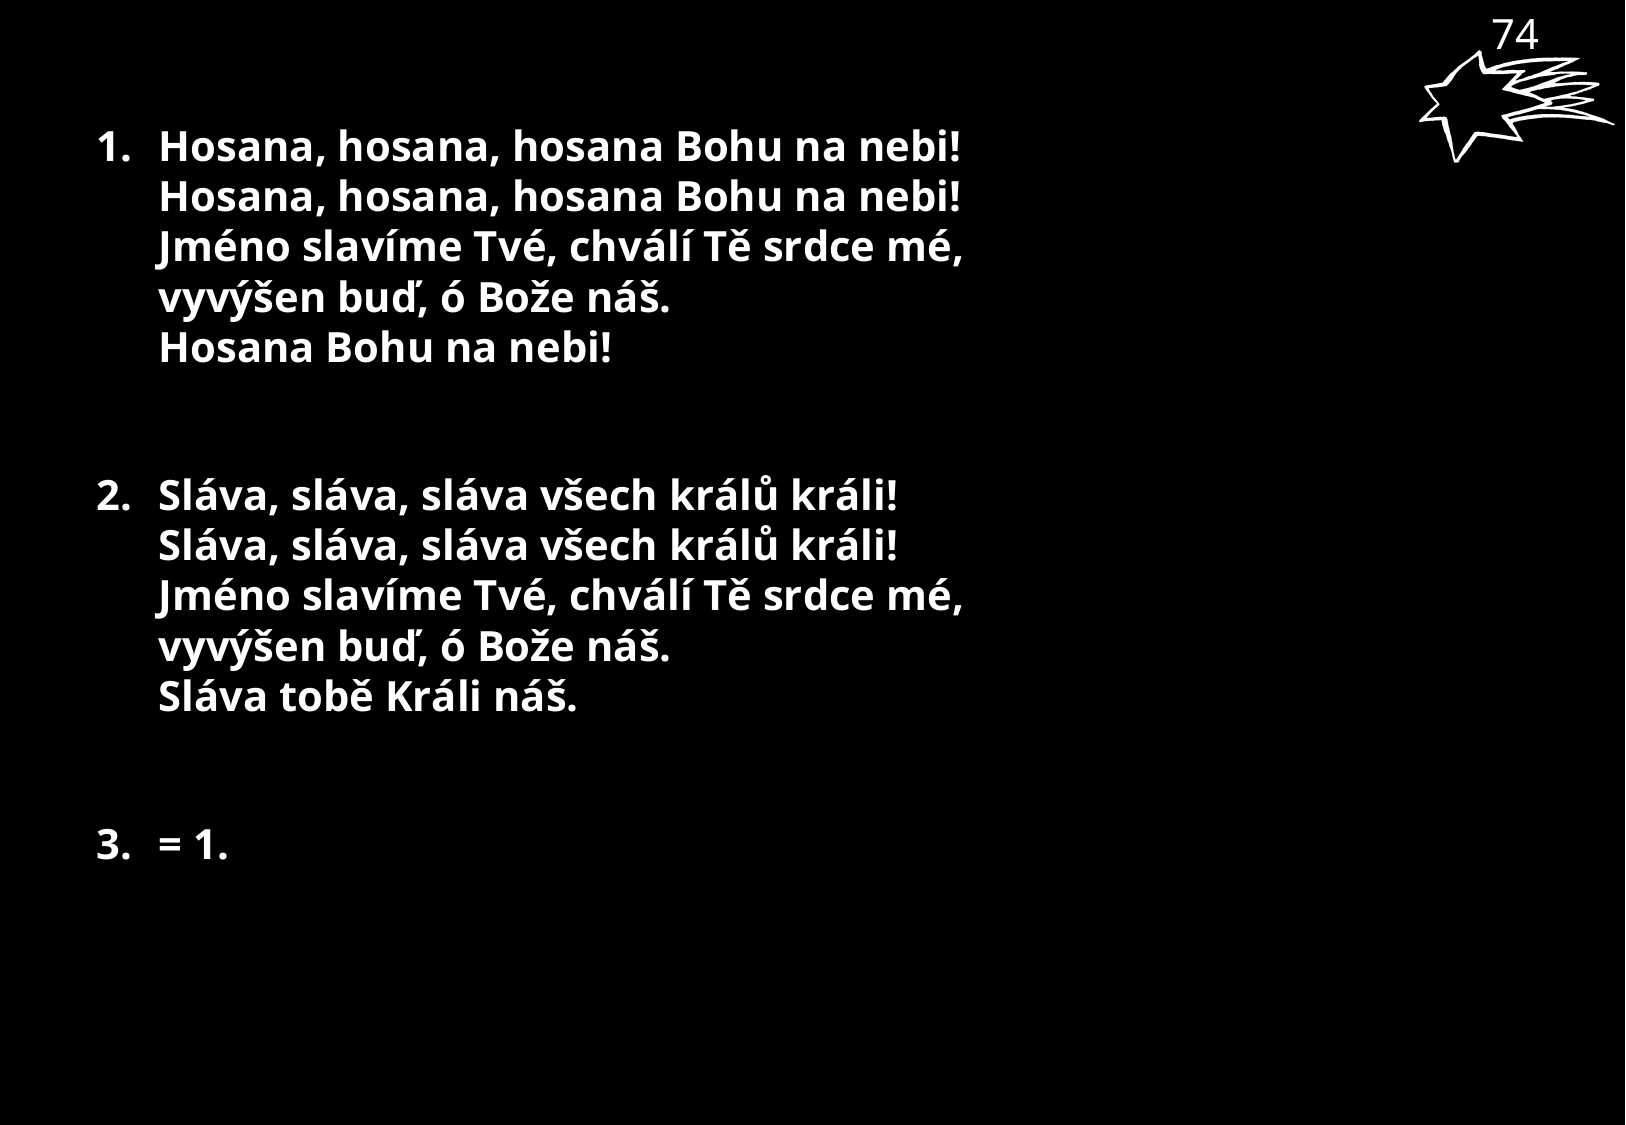

74
# Hosana, hosana, hosana Bohu na nebi! Hosana, hosana, hosana Bohu na nebi! Jméno slavíme Tvé, chválí Tě srdce mé, vyvýšen buď, ó Bože náš. Hosana Bohu na nebi!
Sláva, sláva, sláva všech králů králi!
Sláva, sláva, sláva všech králů králi!
Jméno slavíme Tvé, chválí Tě srdce mé,
vyvýšen buď, ó Bože náš.
Sláva tobě Králi náš.
= 1.